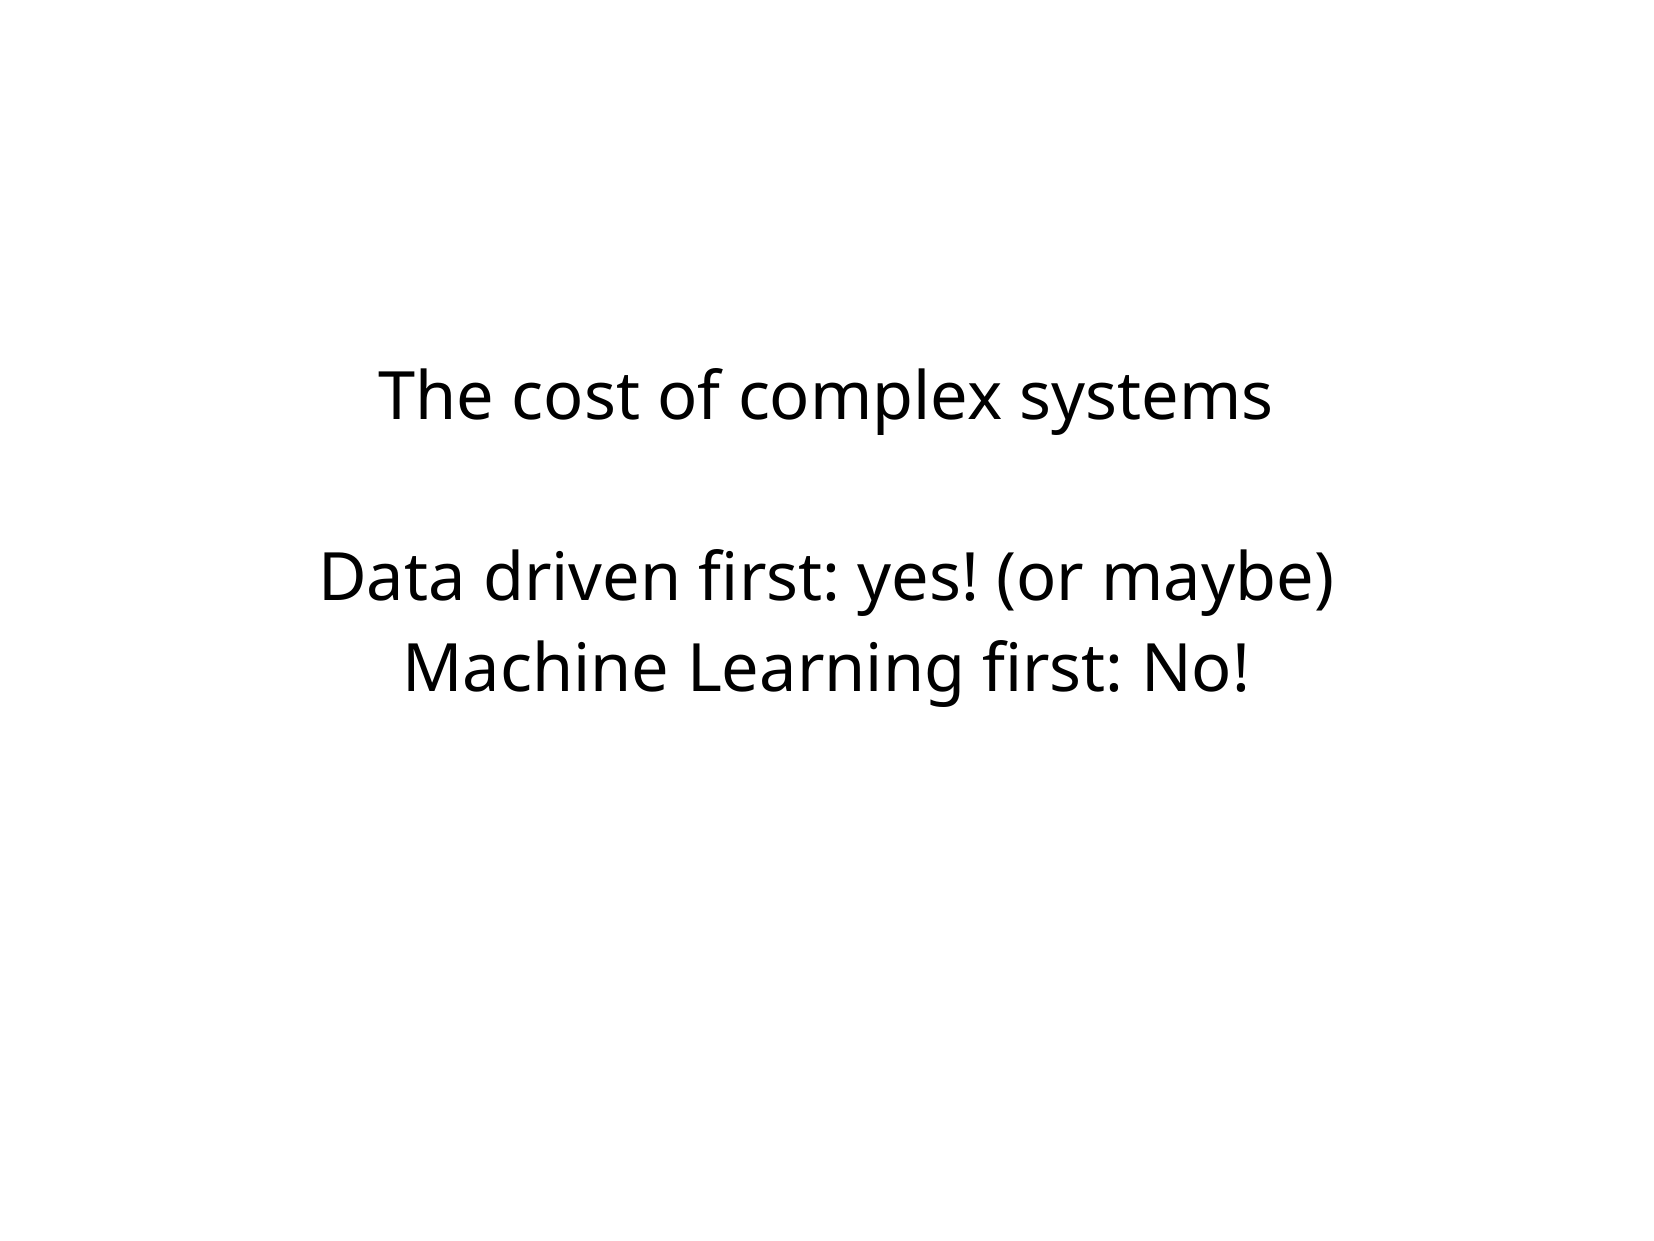

# The cost of complex systems
Data driven first: yes! (or maybe)
Machine Learning first: No!